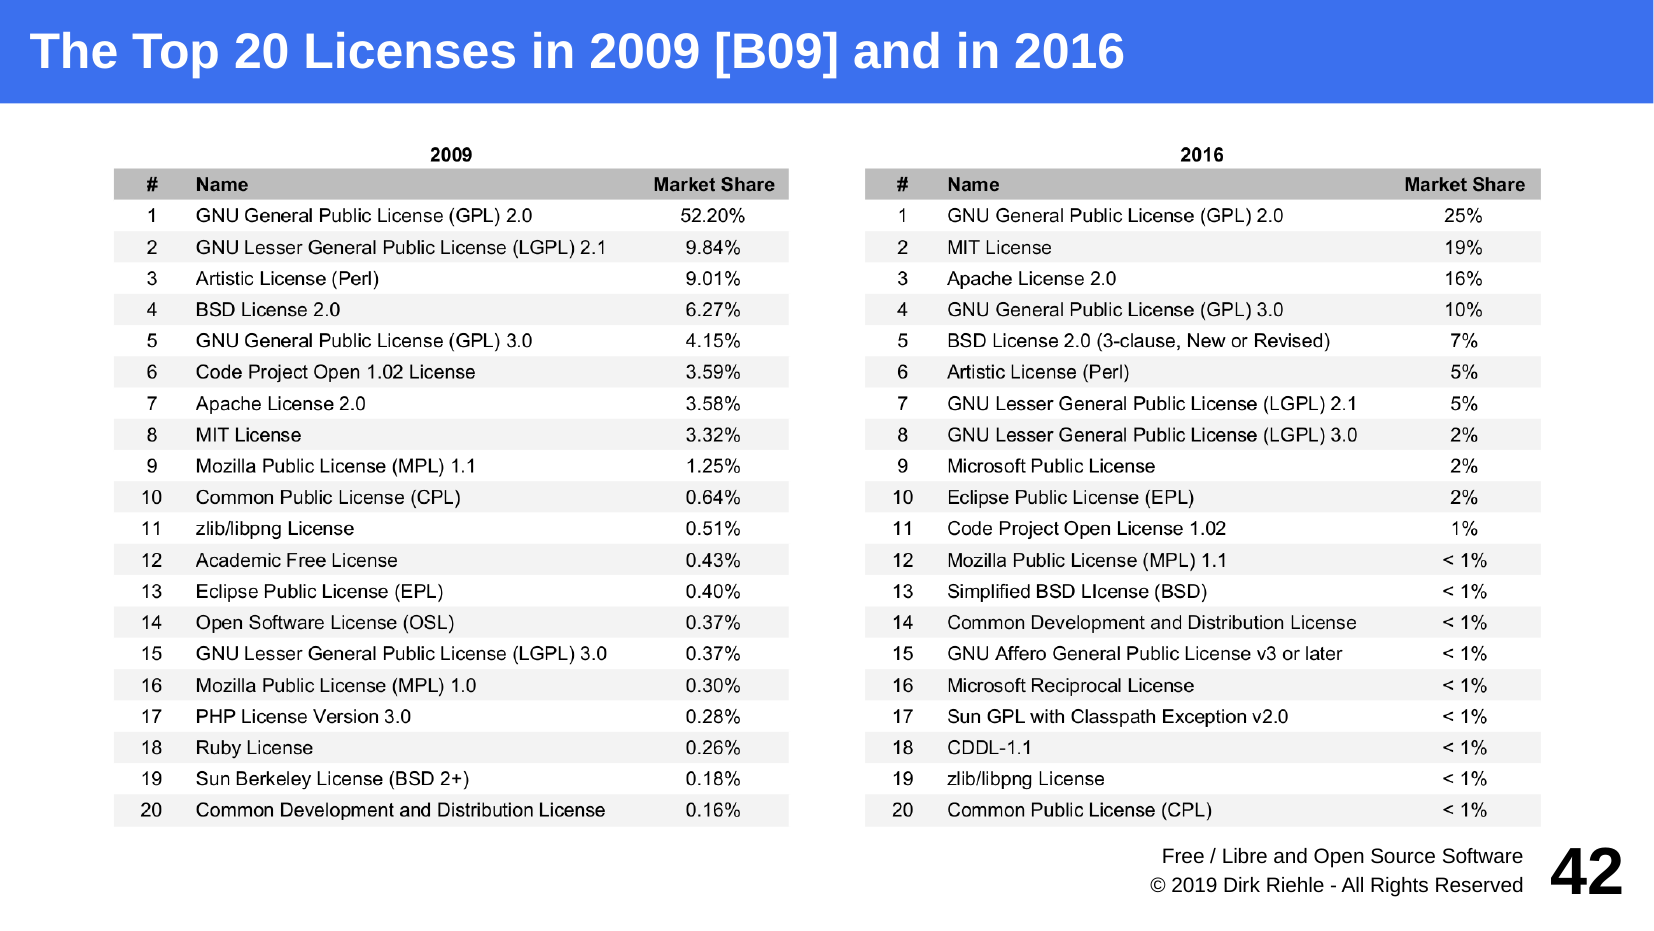

# The Top 20 Licenses in 2009 [B09] and in 2016
Free / Libre and Open Source Software
42
© 2019 Dirk Riehle - All Rights Reserved